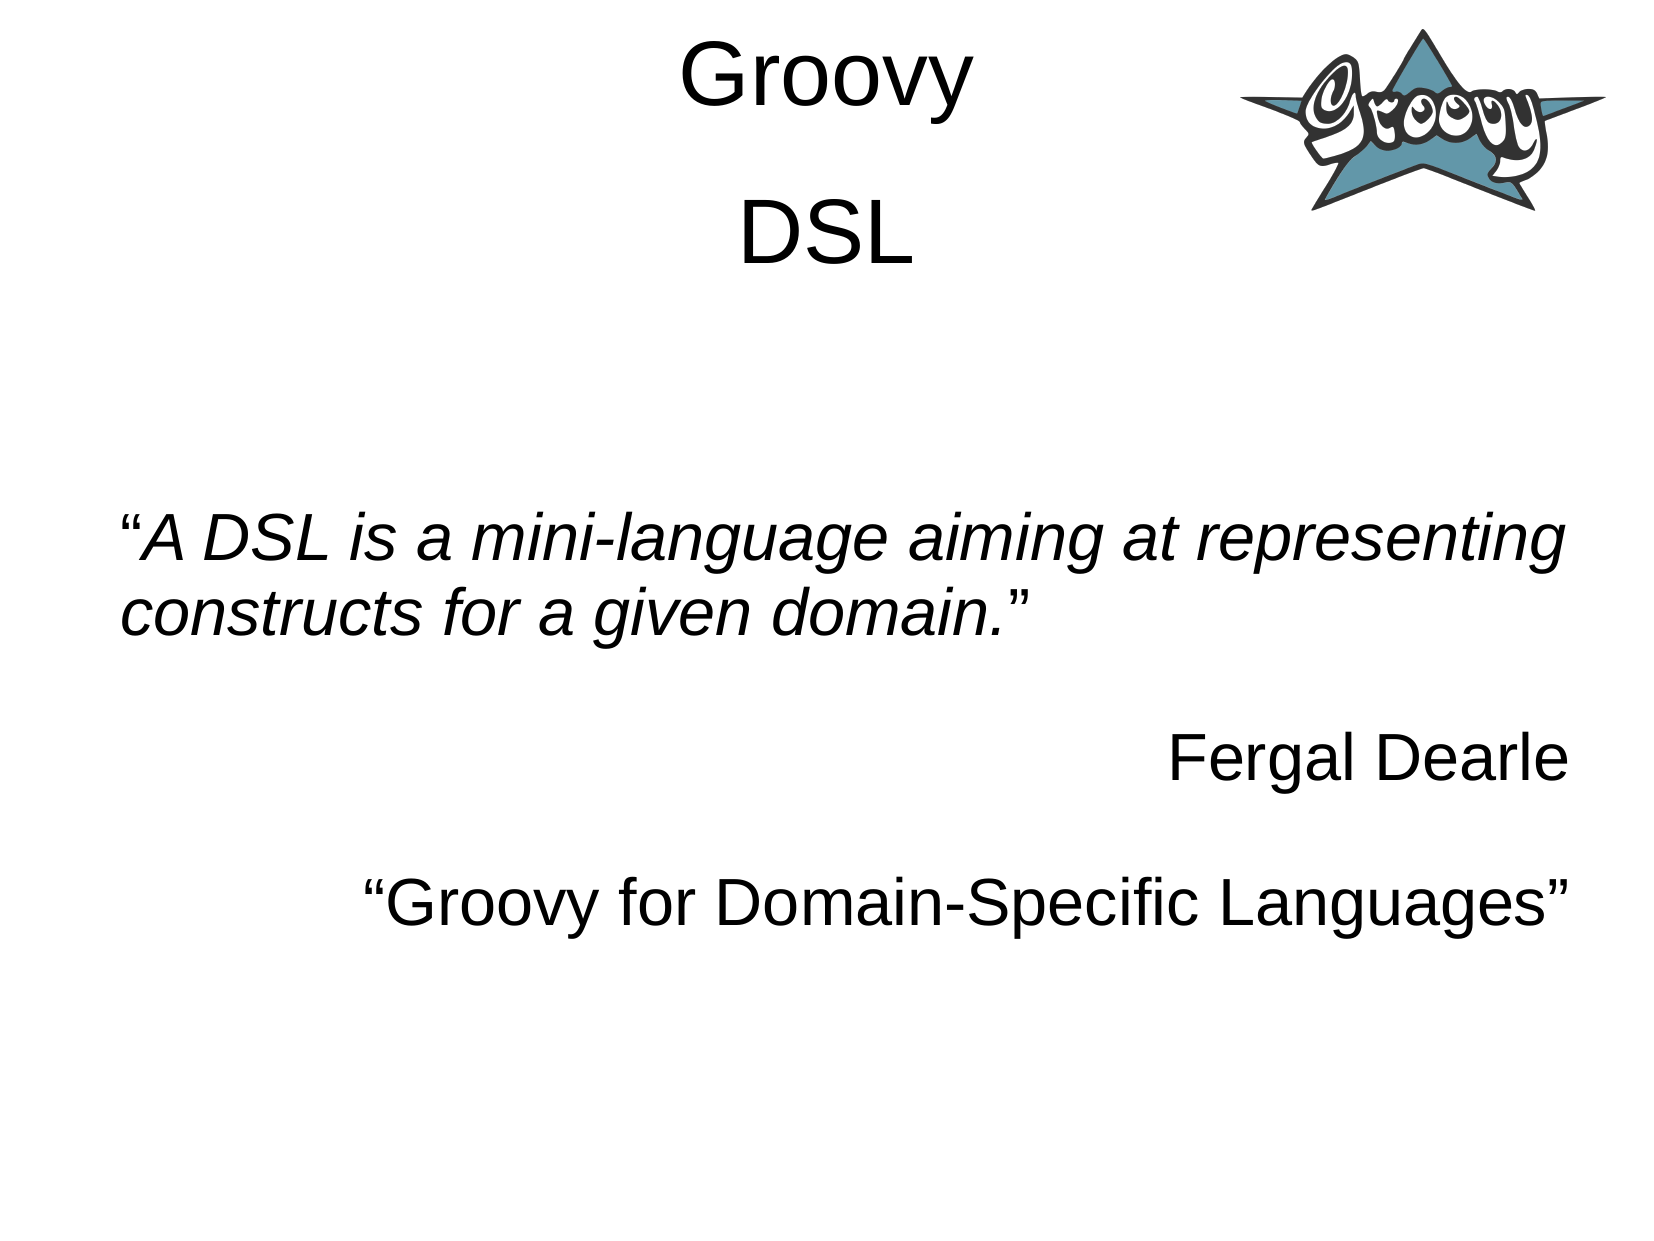

# Groovy DSL
“A DSL is a mini-language aiming at representing constructs for a given domain.”
Fergal Dearle
“Groovy for Domain-Specific Languages”